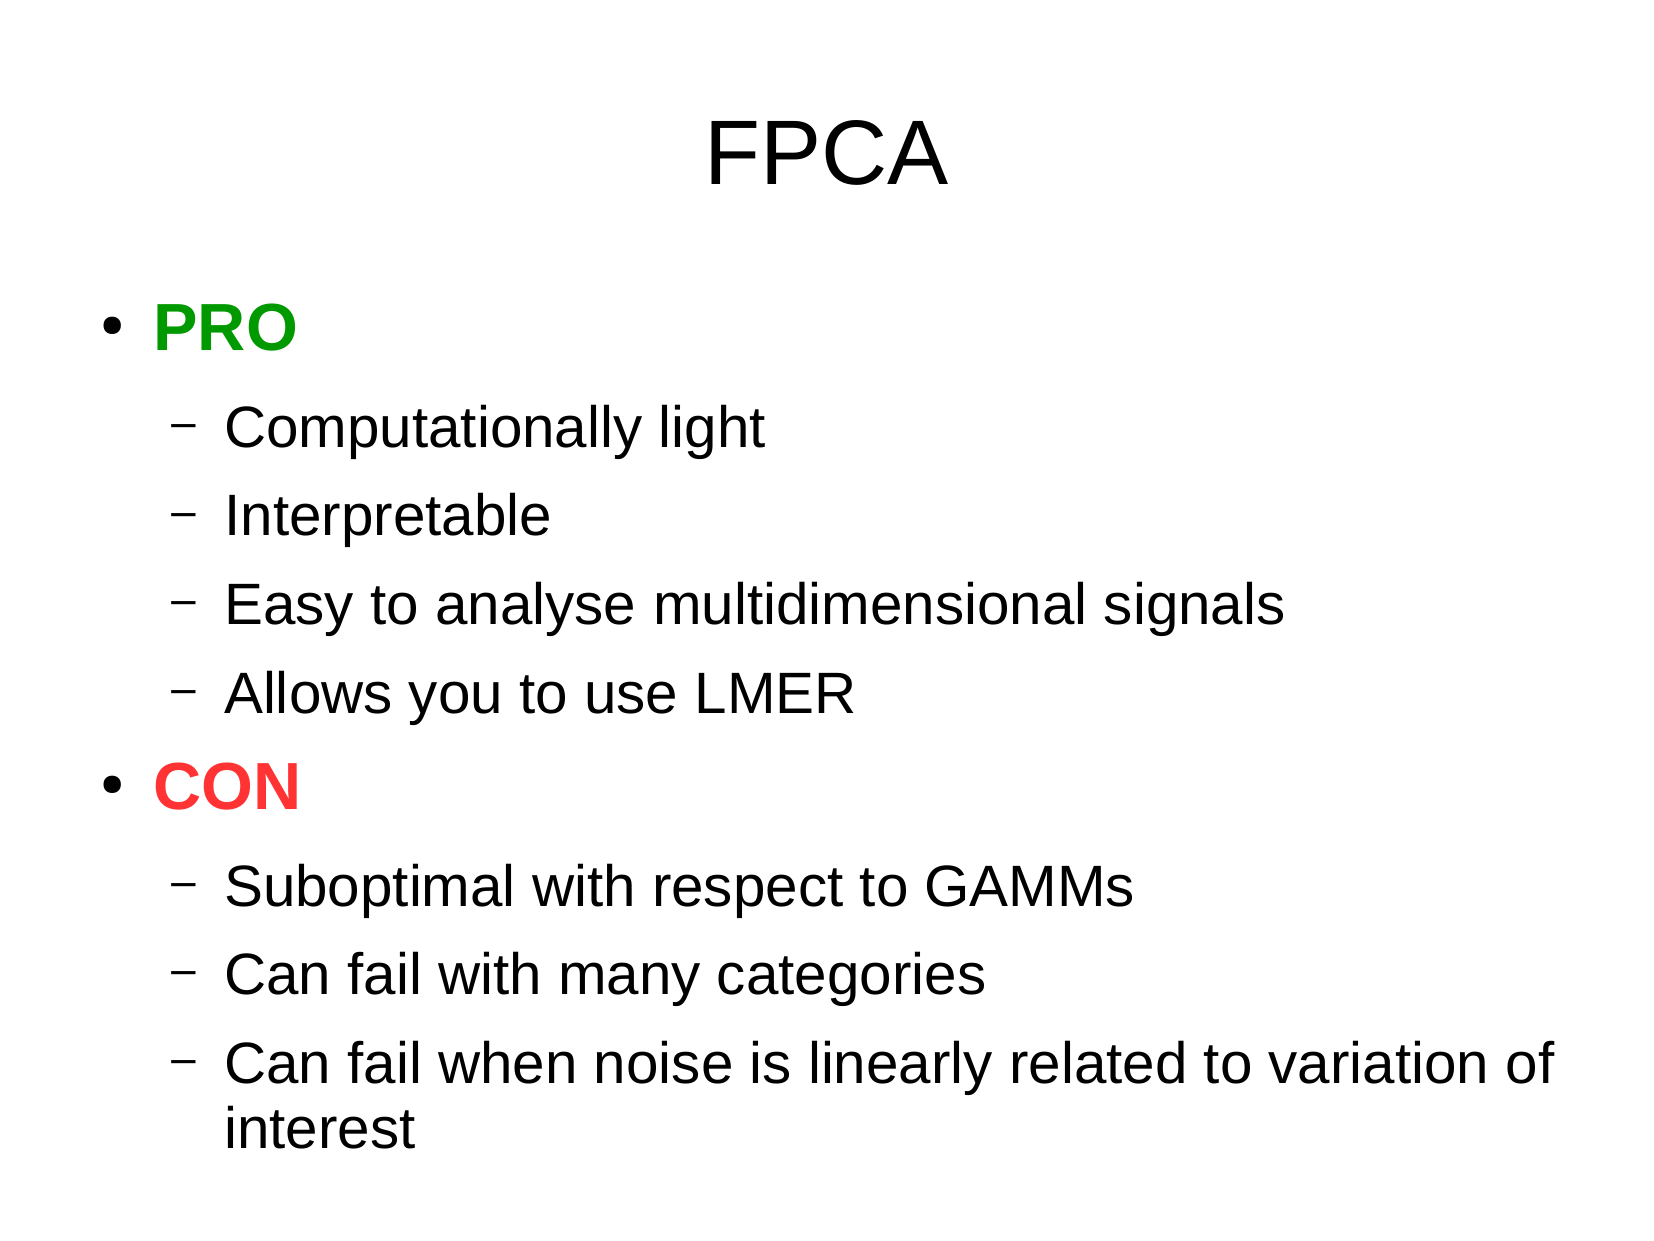

# FPCA
PRO
Computationally light
Interpretable
Easy to analyse multidimensional signals
Allows you to use LMER
CON
Suboptimal with respect to GAMMs
Can fail with many categories
Can fail when noise is linearly related to variation of interest